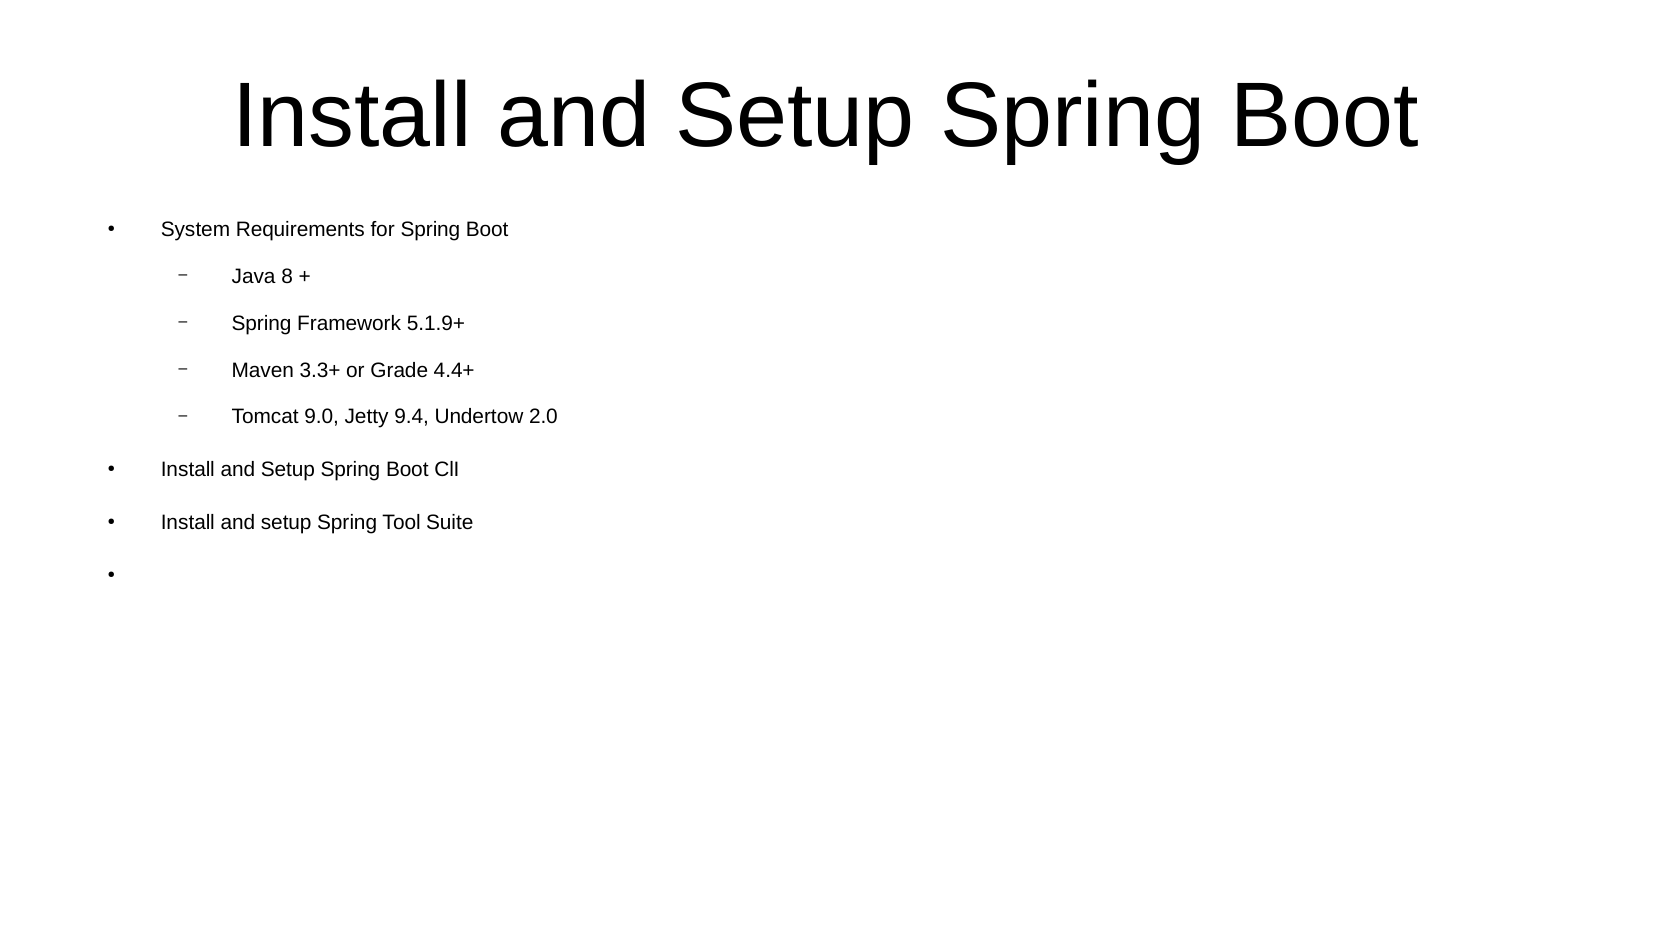

# Install and Setup Spring Boot
System Requirements for Spring Boot
Java 8 +
Spring Framework 5.1.9+
Maven 3.3+ or Grade 4.4+
Tomcat 9.0, Jetty 9.4, Undertow 2.0
Install and Setup Spring Boot ClI
Install and setup Spring Tool Suite